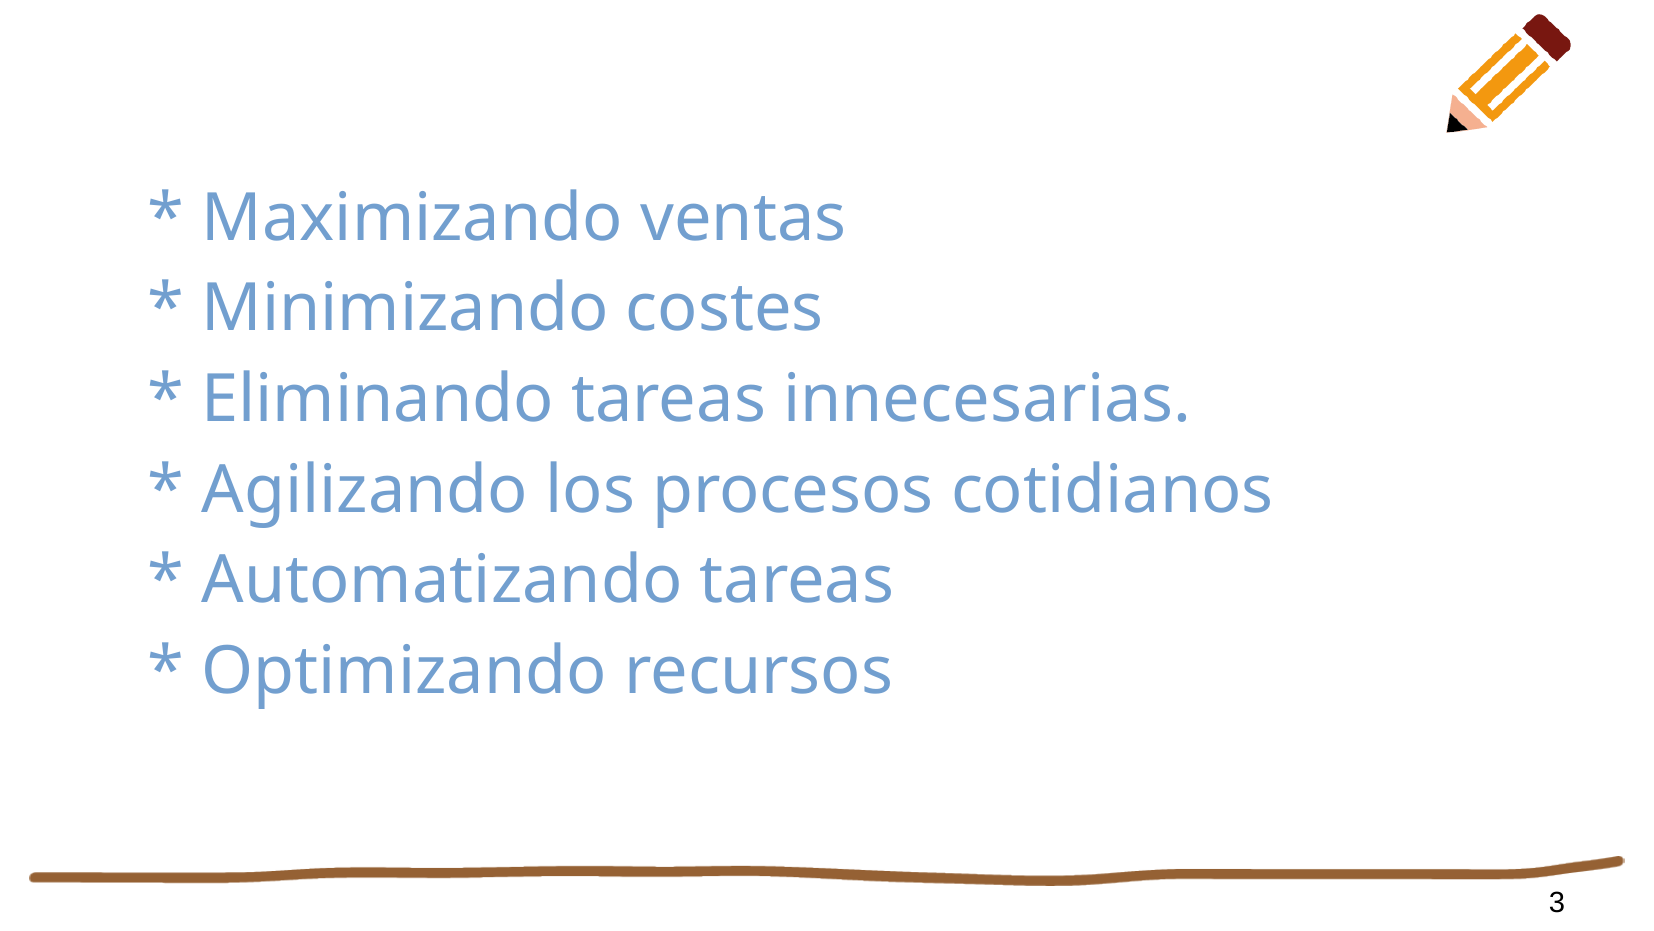

# * Maximizando ventas * Minimizando costes * Eliminando tareas innecesarias. * Agilizando los procesos cotidianos * Automatizando tareas * Optimizando recursos
3